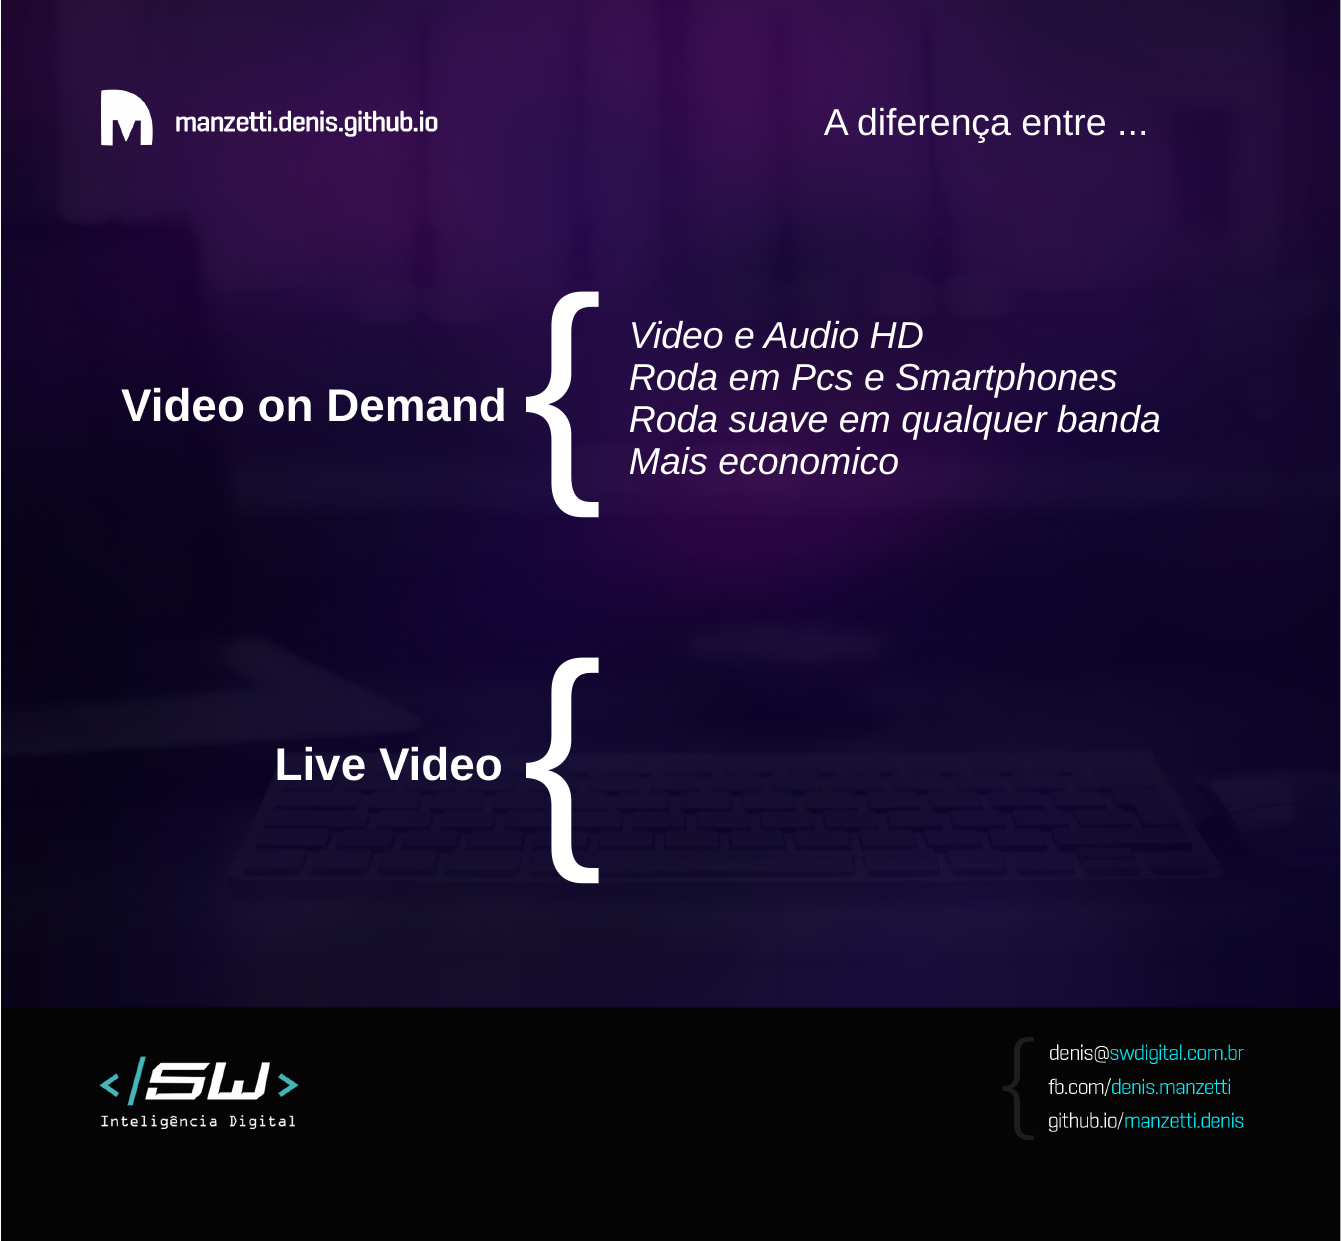

A diferença entre ...
{
Video e Audio HD
Roda em Pcs e Smartphones
Roda suave em qualquer banda
Mais economico
Video on Demand
{
Live Video